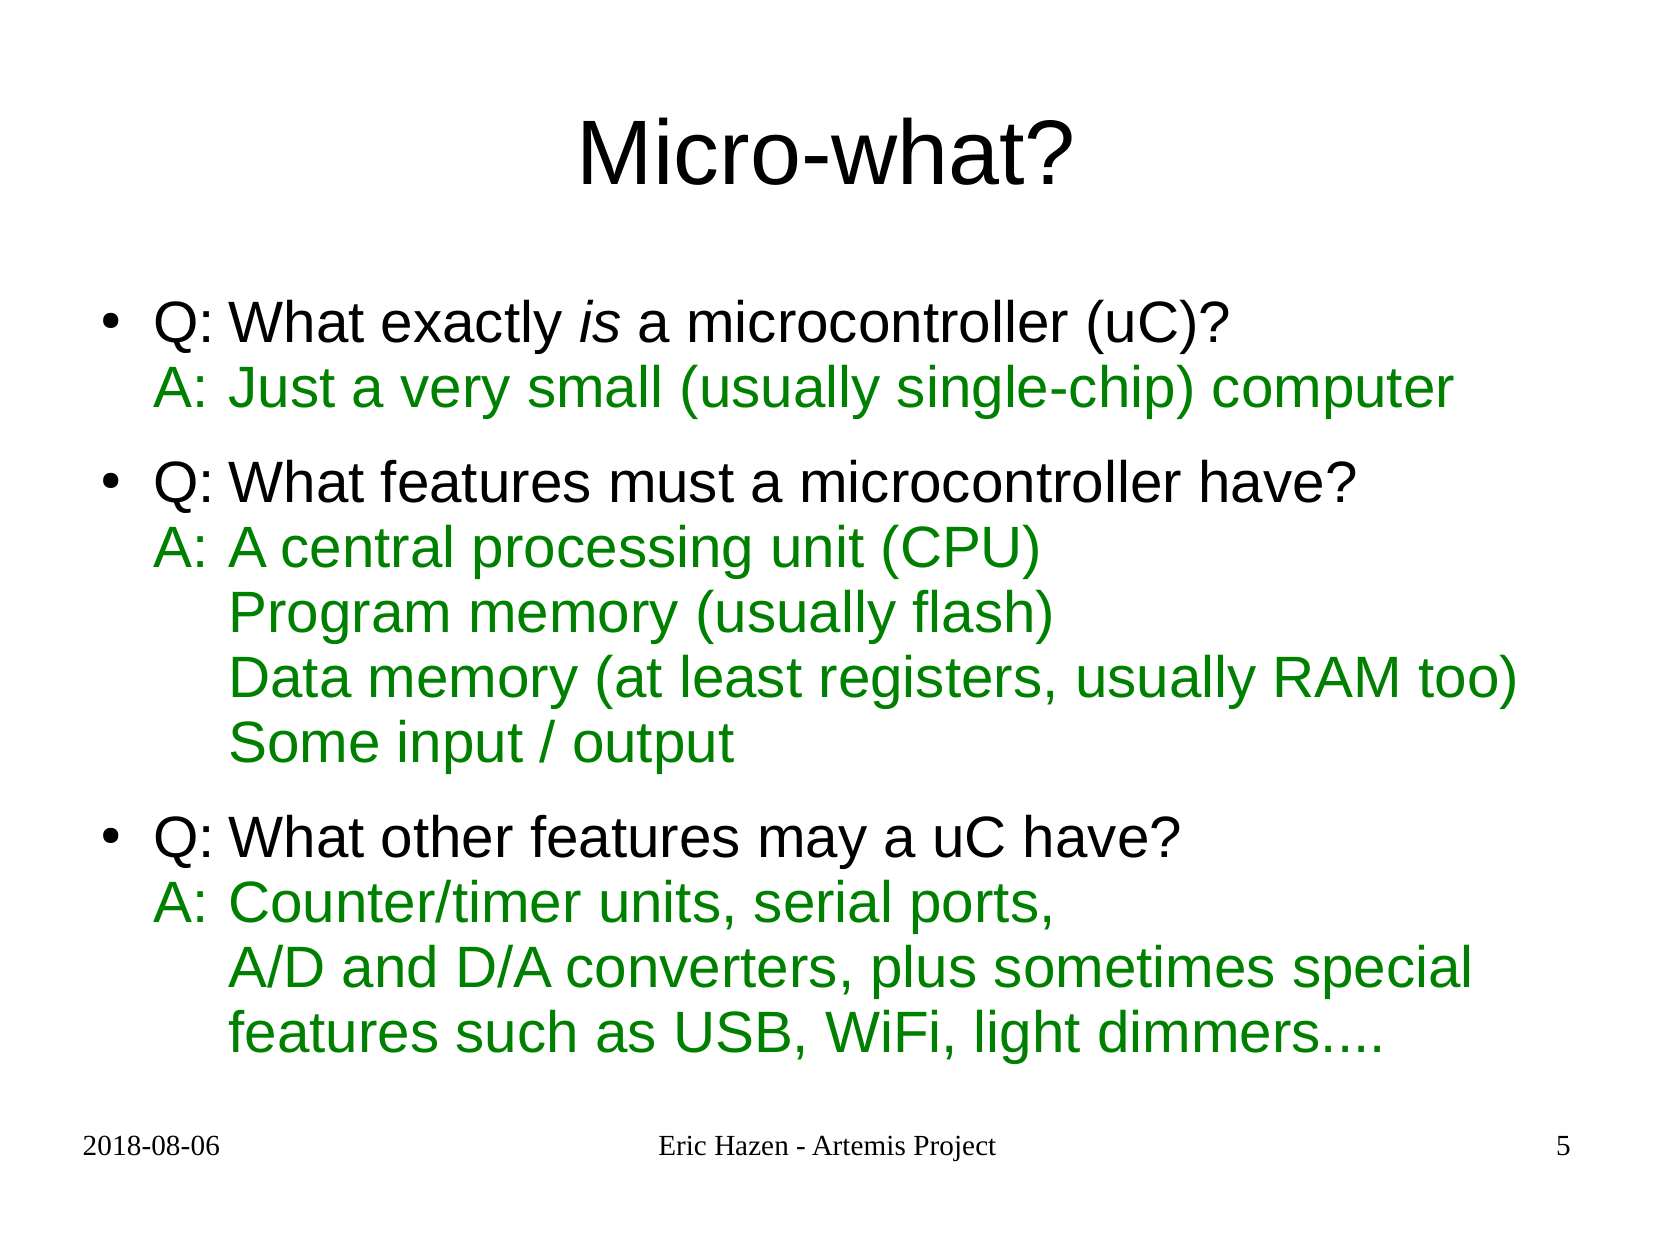

# Micro-what?
Q:	What exactly is a microcontroller (uC)?
A:	Just a very small (usually single-chip) computer
Q:	What features must a microcontroller have?
A:	A central processing unit (CPU)
	Program memory (usually flash)
	Data memory (at least registers, usually RAM too)
	Some input / output
Q:	What other features may a uC have?
A:	Counter/timer units, serial ports,
	A/D and D/A converters, plus sometimes special
	features such as USB, WiFi, light dimmers....
2018-08-06
Eric Hazen - Artemis Project
5